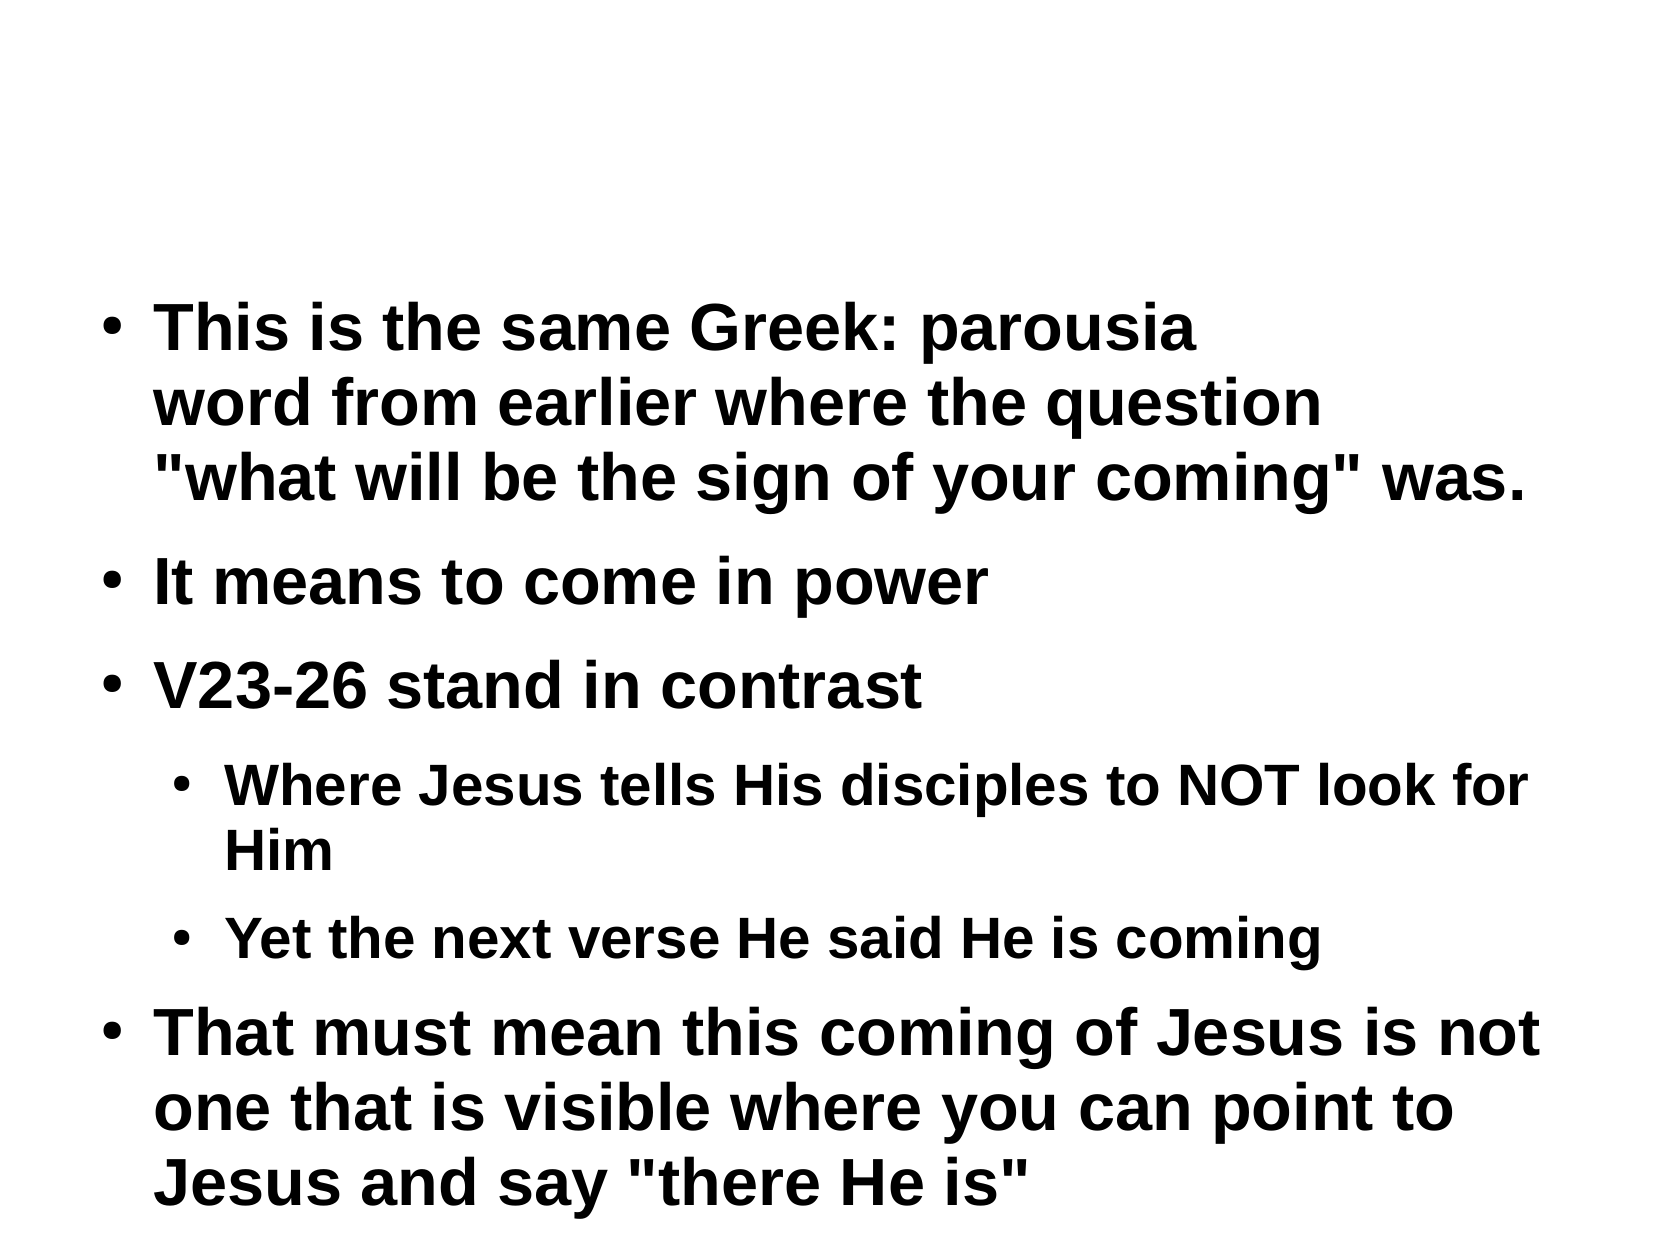

#
This is the same Greek: parousia
word from earlier where the question
"what will be the sign of your coming" was.
It means to come in power
V23-26 stand in contrast
Where Jesus tells His disciples to NOT look for Him
Yet the next verse He said He is coming
That must mean this coming of Jesus is not one that is visible where you can point to Jesus and say "there He is"